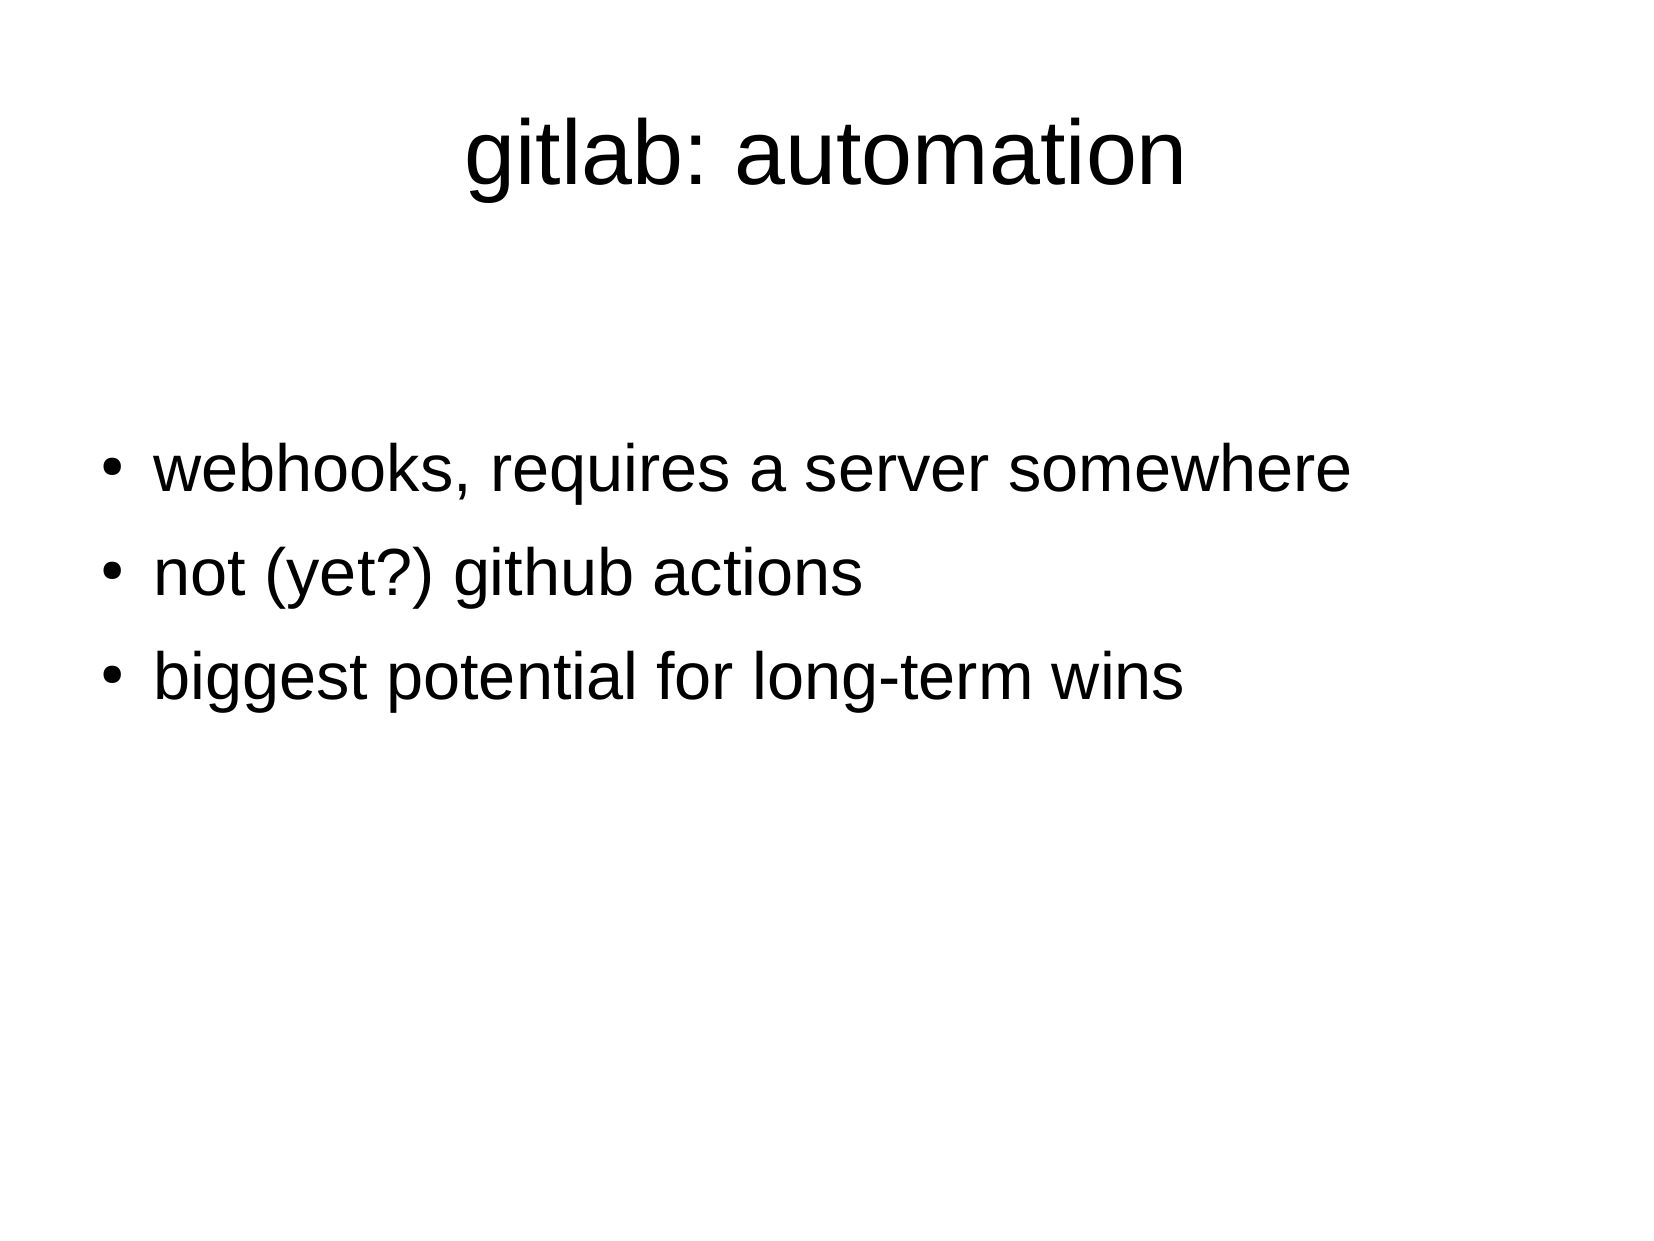

# gitlab: automation
webhooks, requires a server somewhere
not (yet?) github actions
biggest potential for long-term wins